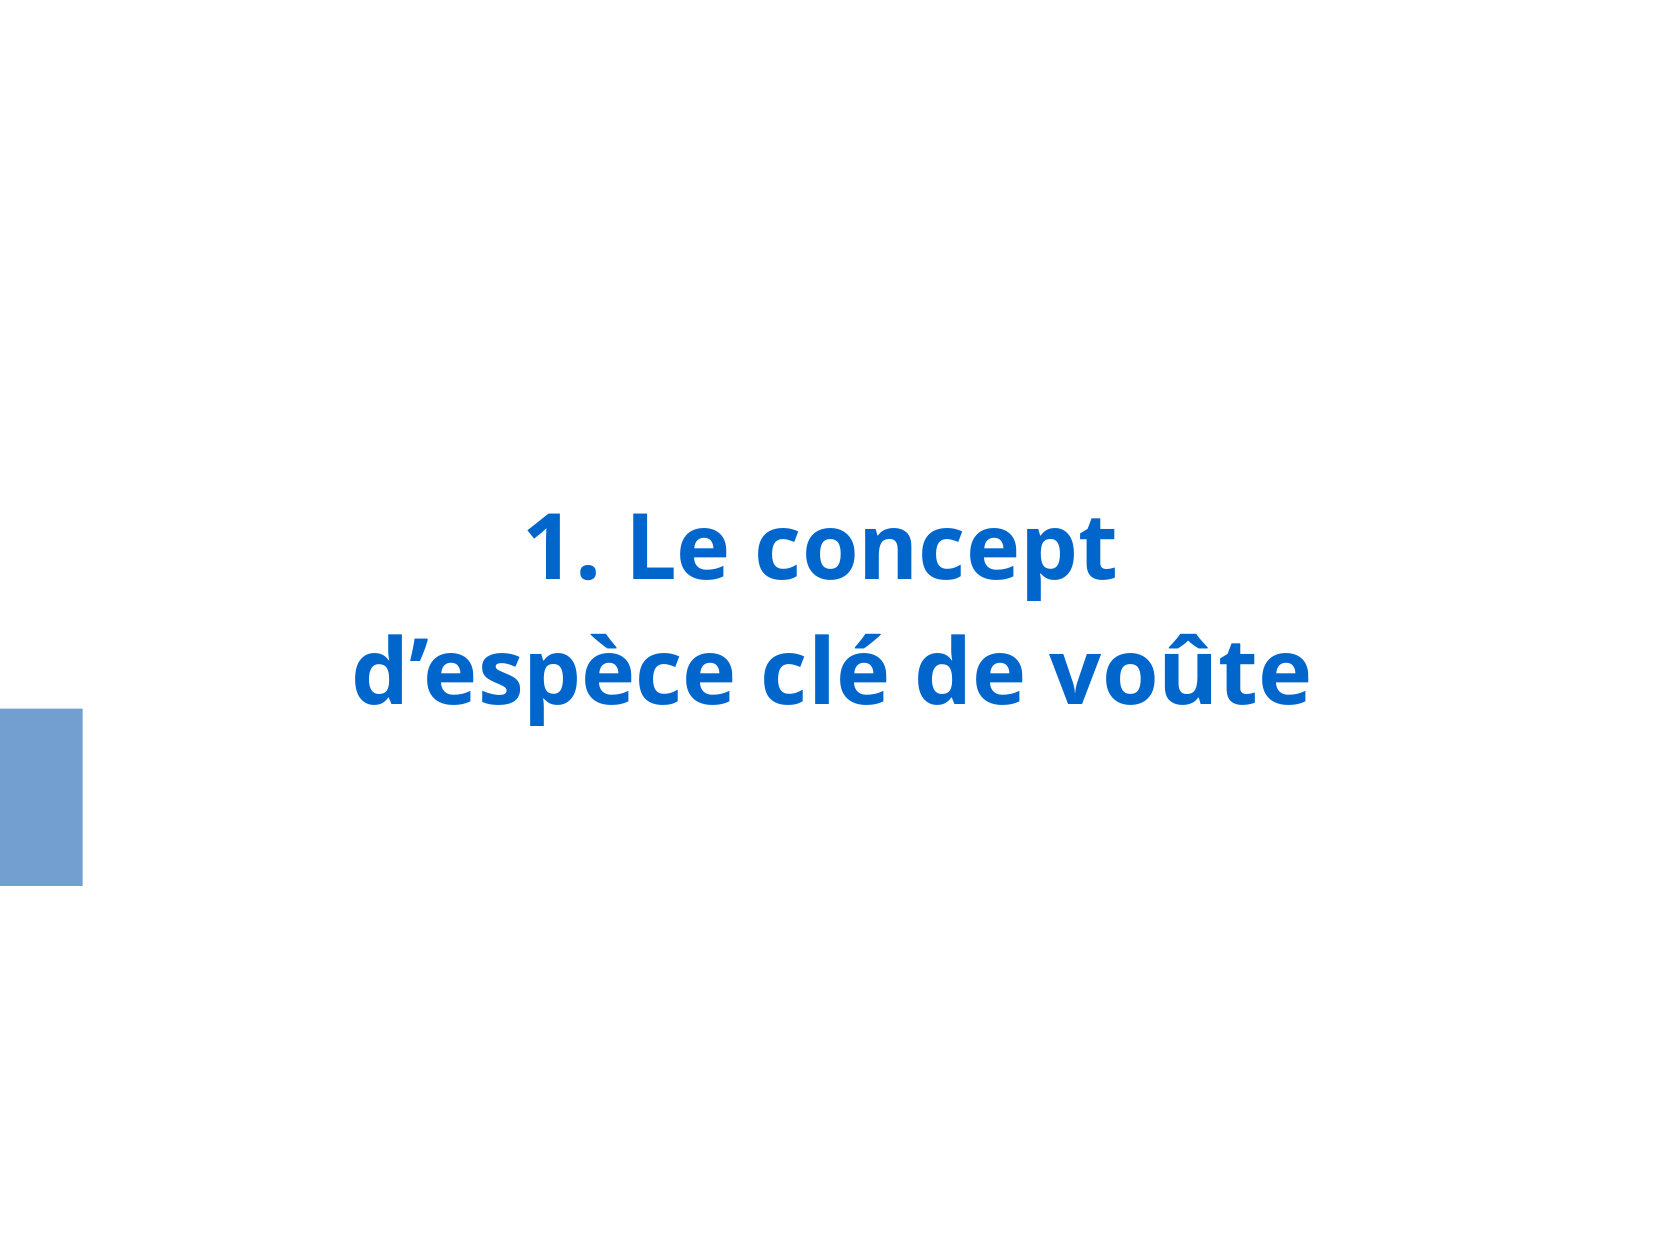

# 1. Le concept
d’espèce clé de voûte